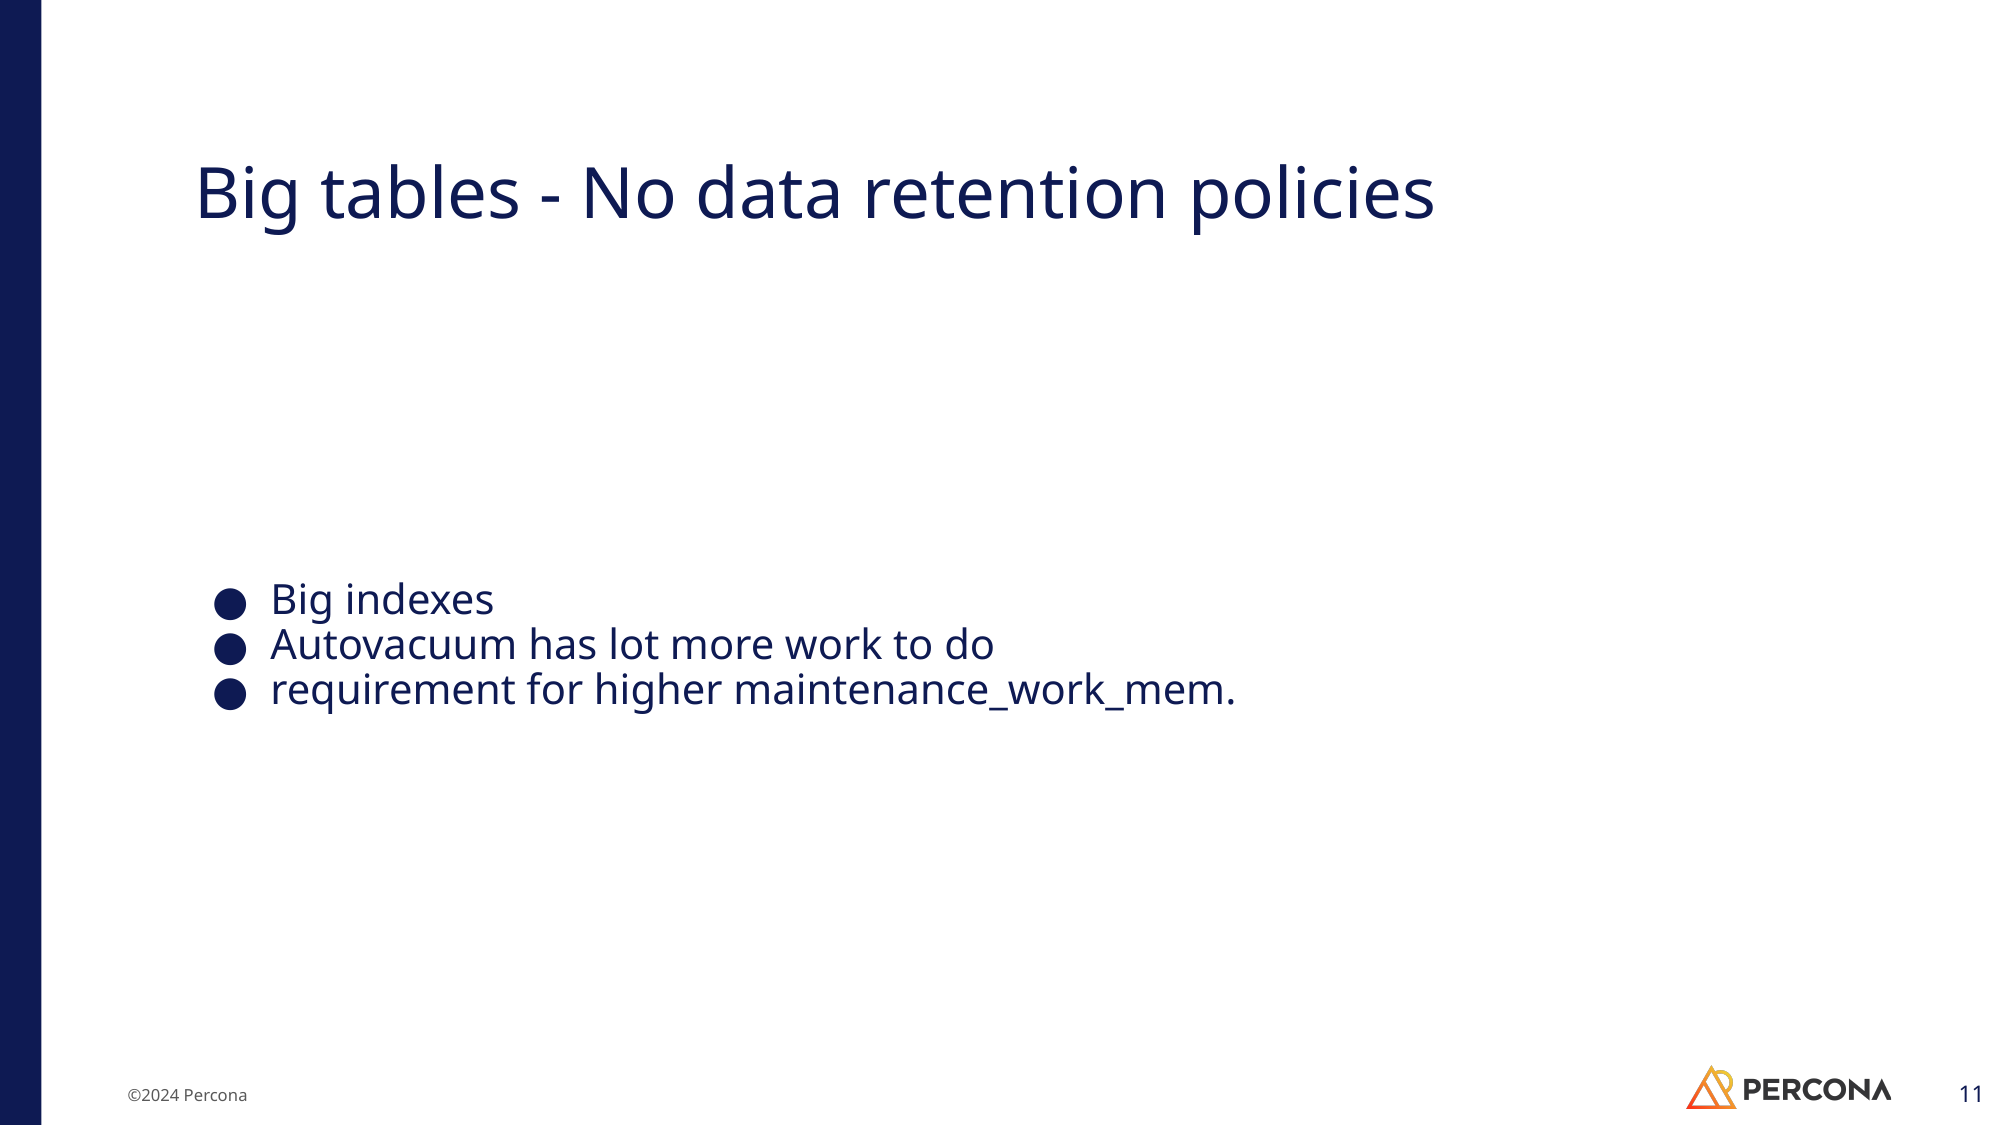

Big tables - No data retention policies
# Big indexes
Autovacuum has lot more work to do
requirement for higher maintenance_work_mem.